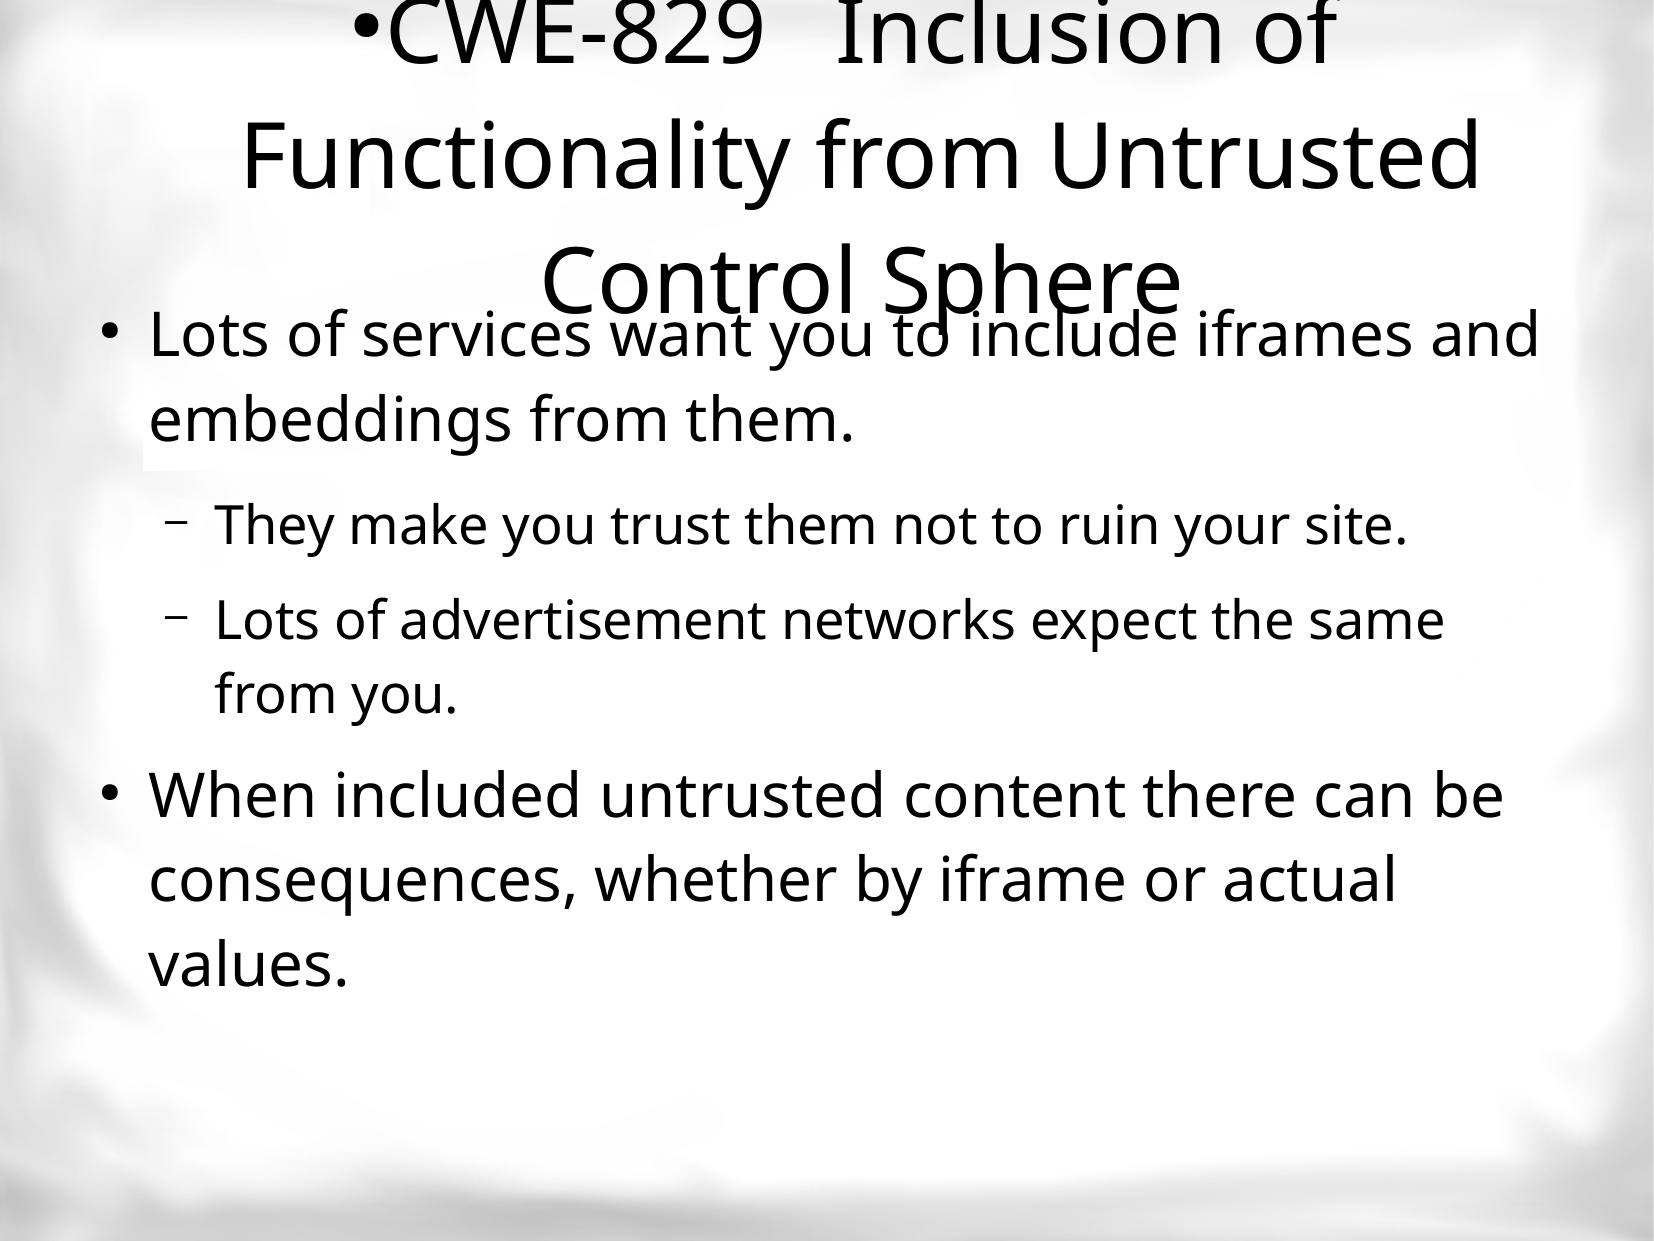

# CWE-829 	Inclusion of Functionality from Untrusted Control Sphere
Lots of services want you to include iframes and embeddings from them.
They make you trust them not to ruin your site.
Lots of advertisement networks expect the same from you.
When included untrusted content there can be consequences, whether by iframe or actual values.